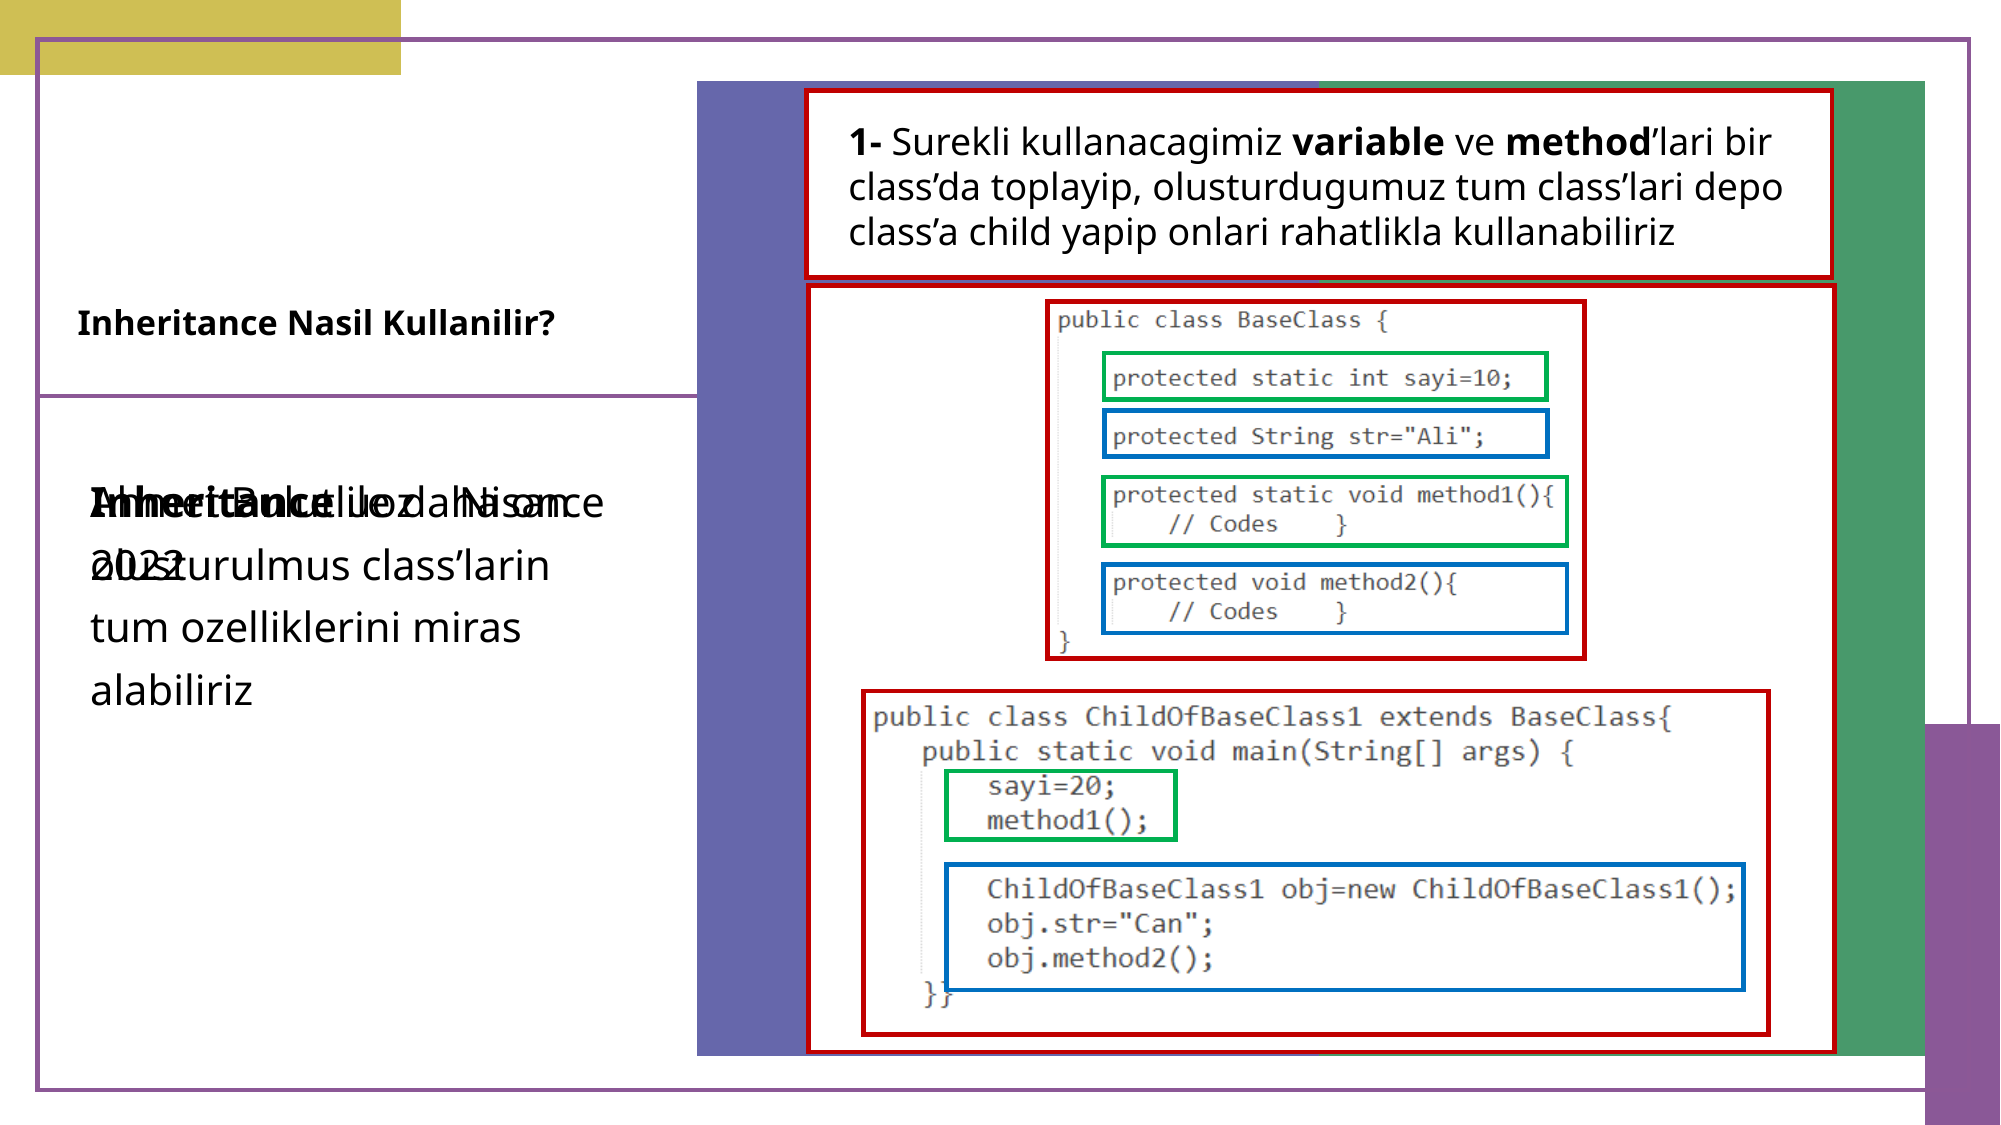

1- Surekli kullanacagimiz variable ve method’lari bir class’da toplayip, olusturdugumuz tum class’lari depo class’a child yapip onlari rahatlikla kullanabiliriz
Inheritance Nasil Kullanilir?
# Inheritance ile daha once olusturulmus class’larin tum ozelliklerini miras alabiliriz
Ahmet Bulutluoz Nisan 2022